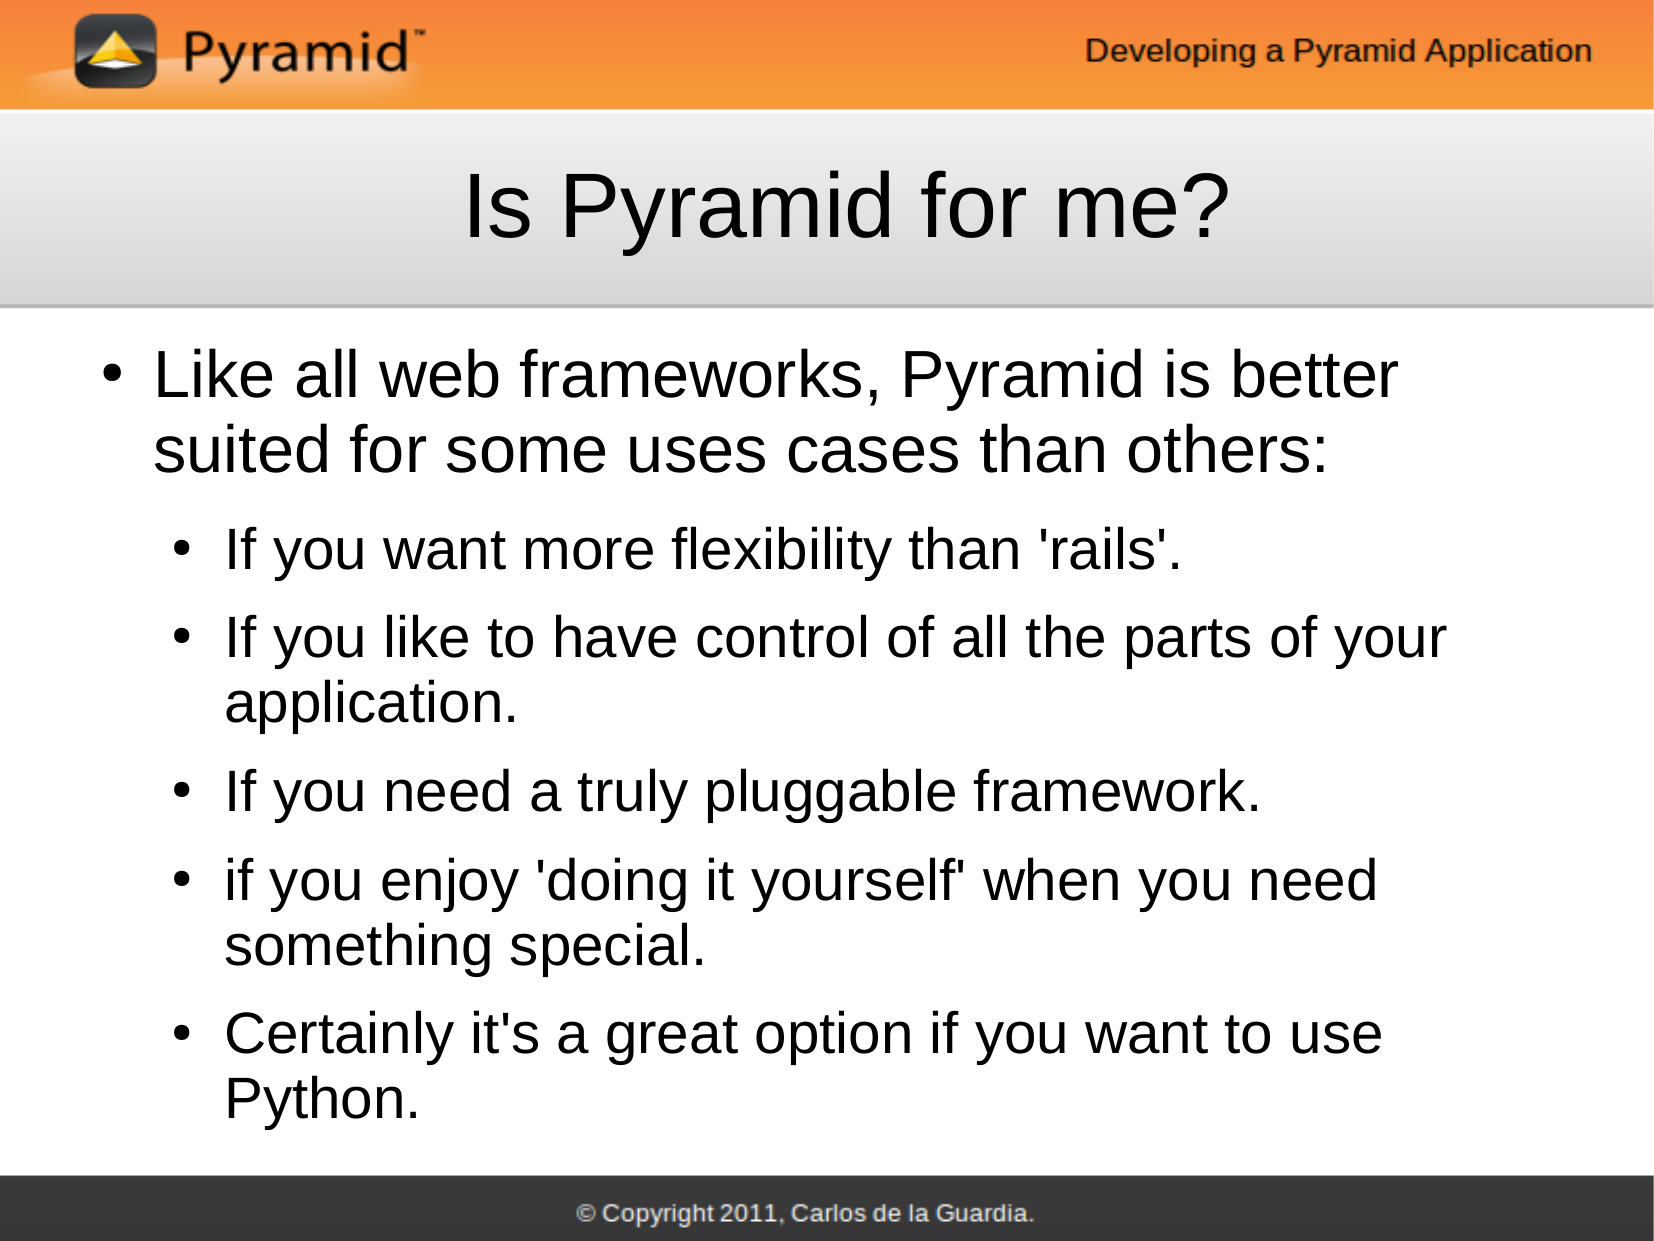

# Is Pyramid for me?
Like all web frameworks, Pyramid is better suited for some uses cases than others:
If you want more flexibility than 'rails'.
If you like to have control of all the parts of your application.
If you need a truly pluggable framework.
if you enjoy 'doing it yourself' when you need something special.
Certainly it's a great option if you want to use Python.